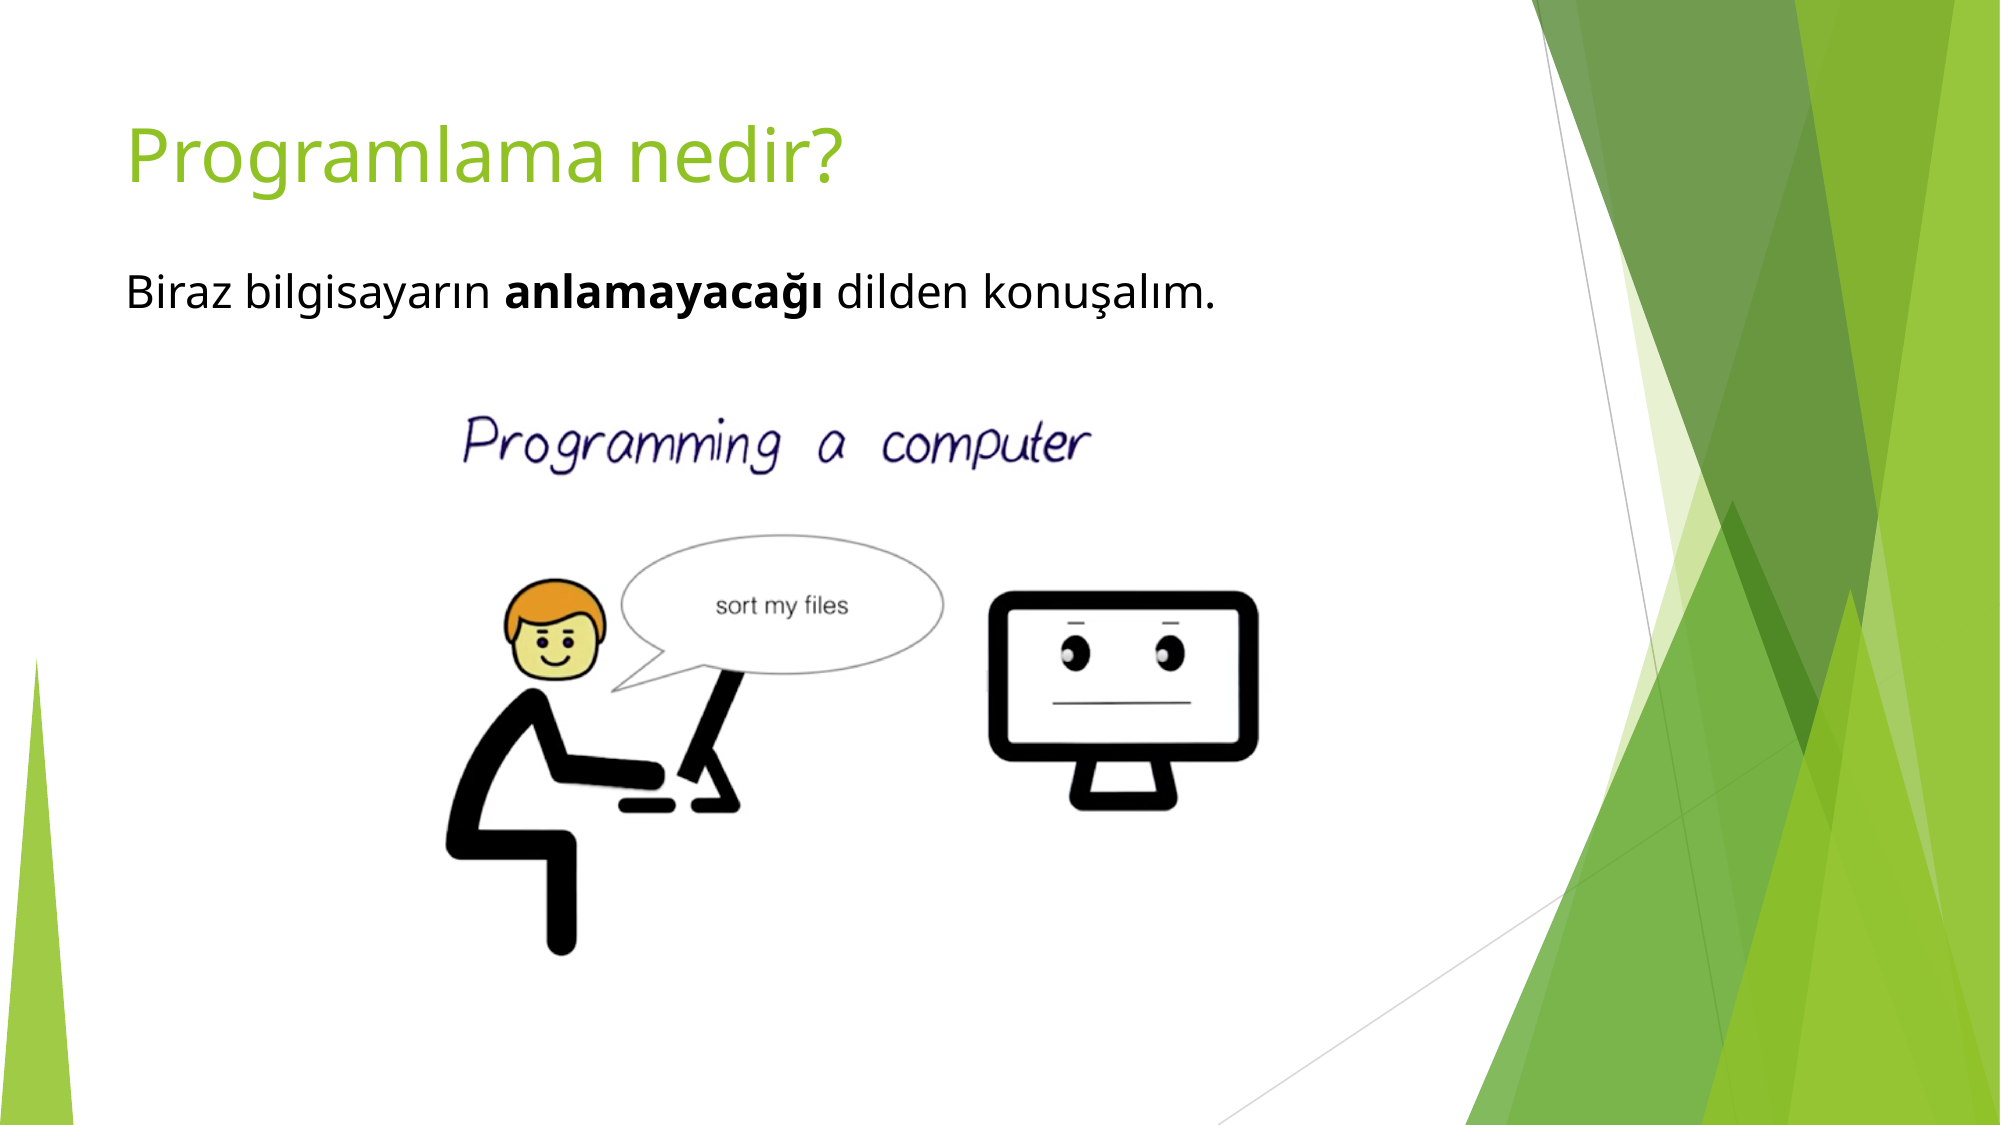

# Programlama nedir?
Biraz bilgisayarın anlamayacağı dilden konuşalım.